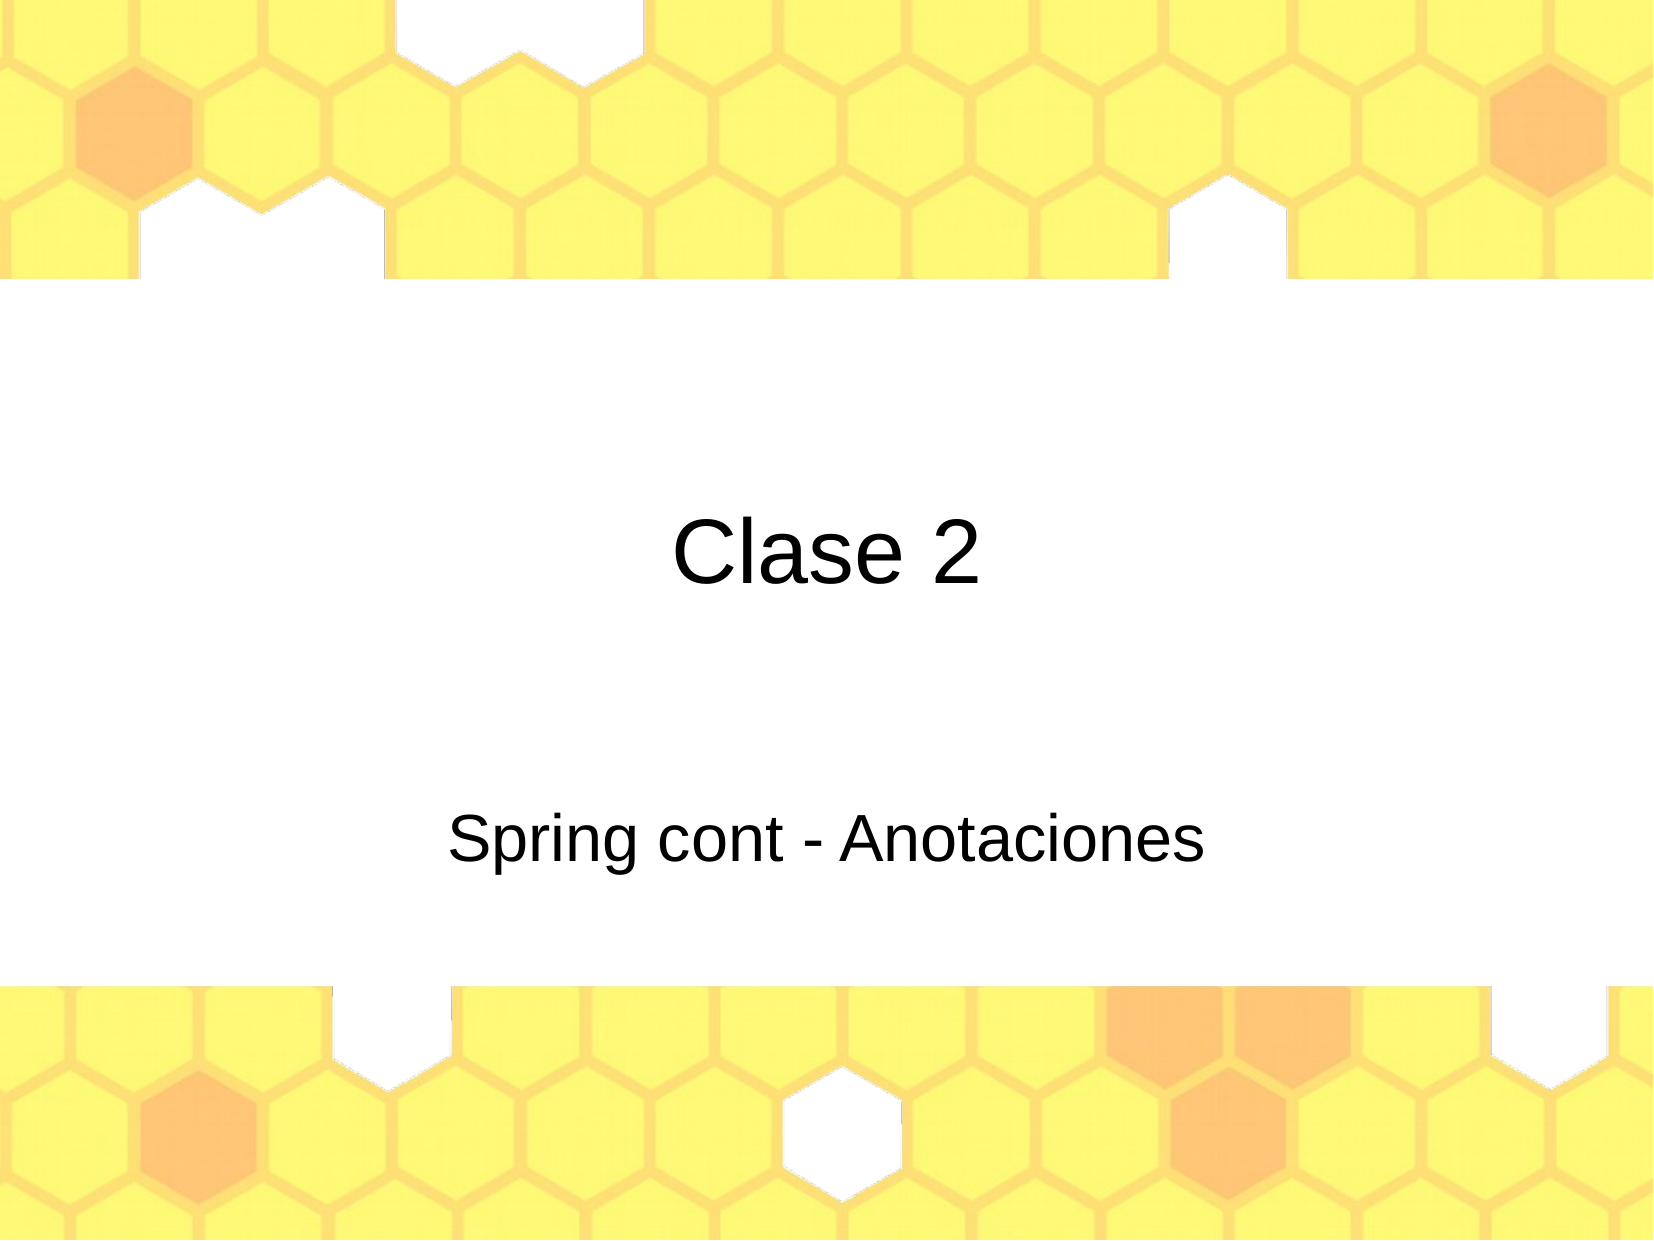

# Clase 2
Spring cont - Anotaciones